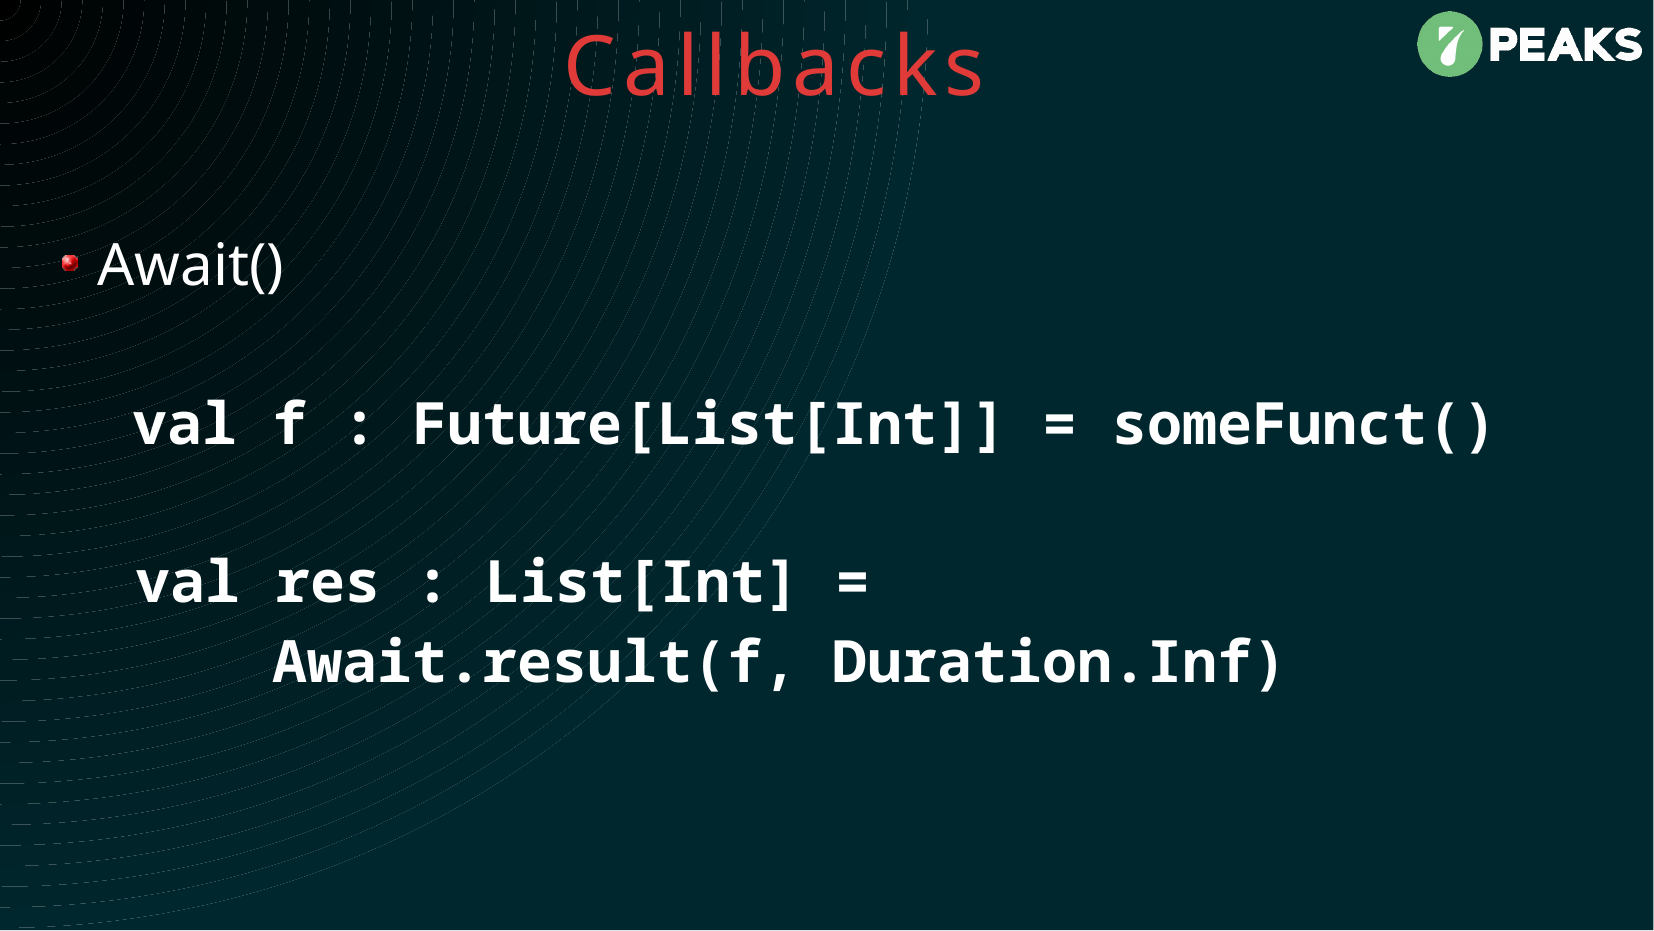

Callbacks
Await()
 val f : Future[List[Int]] = someFunct()
	val res : List[Int] =
 Await.result(f, Duration.Inf)